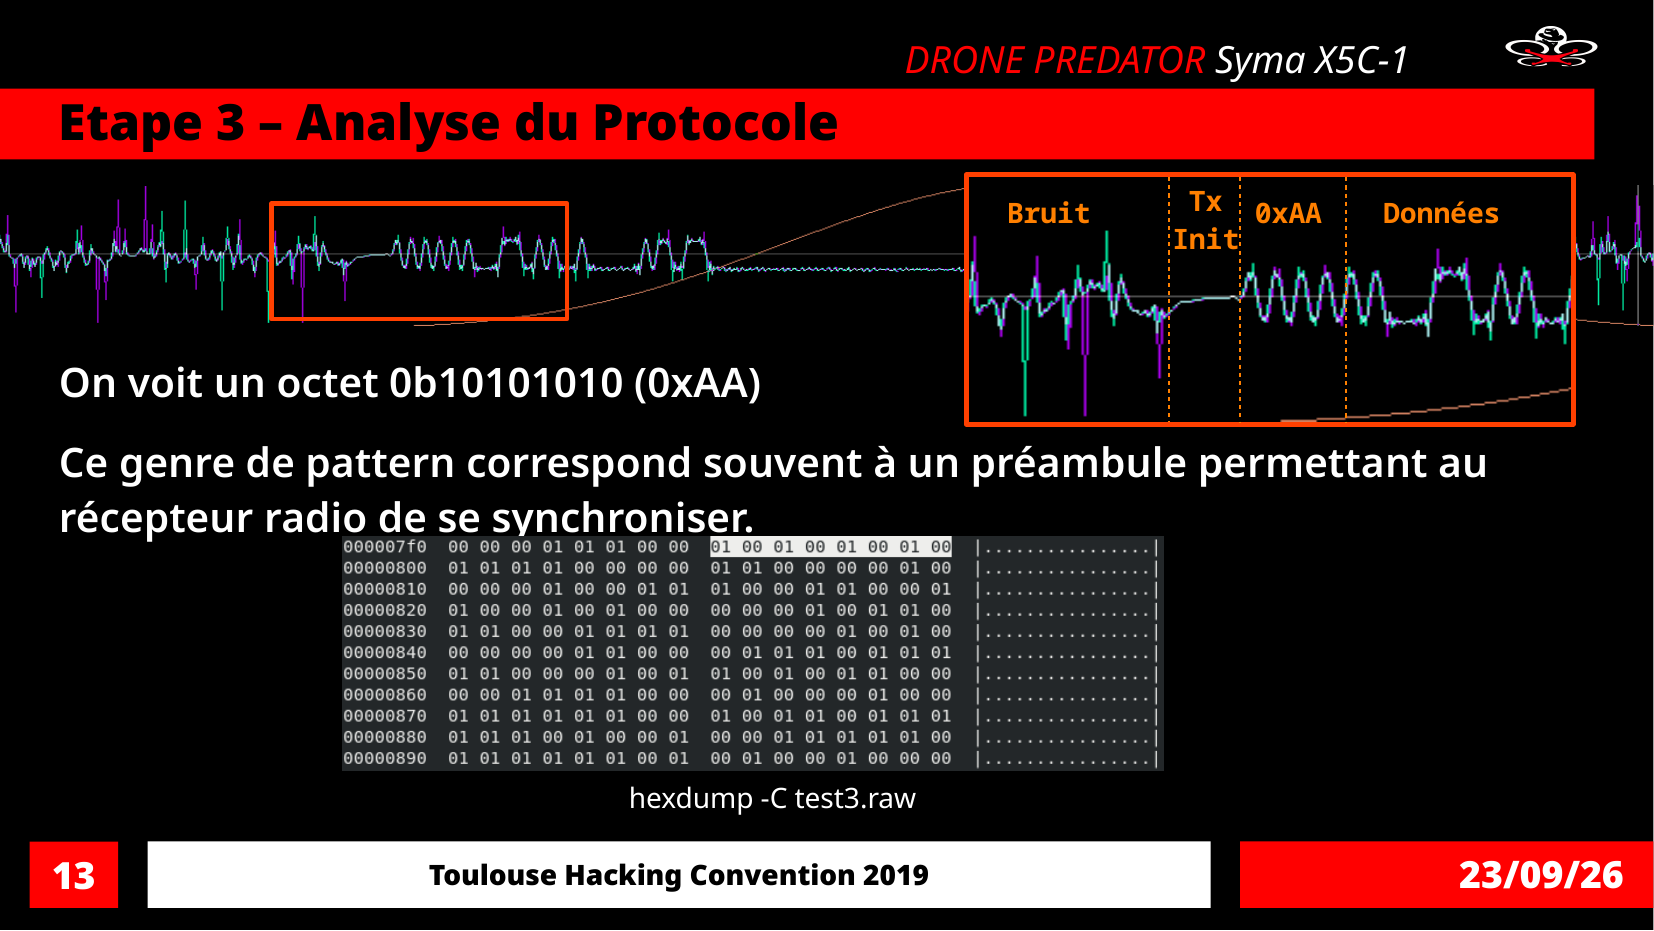

# Etape 3 – Analyse du Protocole
Tx
Init
Bruit
0xAA
Données
On voit un octet 0b10101010 (0xAA)
Ce genre de pattern correspond souvent à un préambule permettant au récepteur radio de se synchroniser.
hexdump -C test3.raw
13